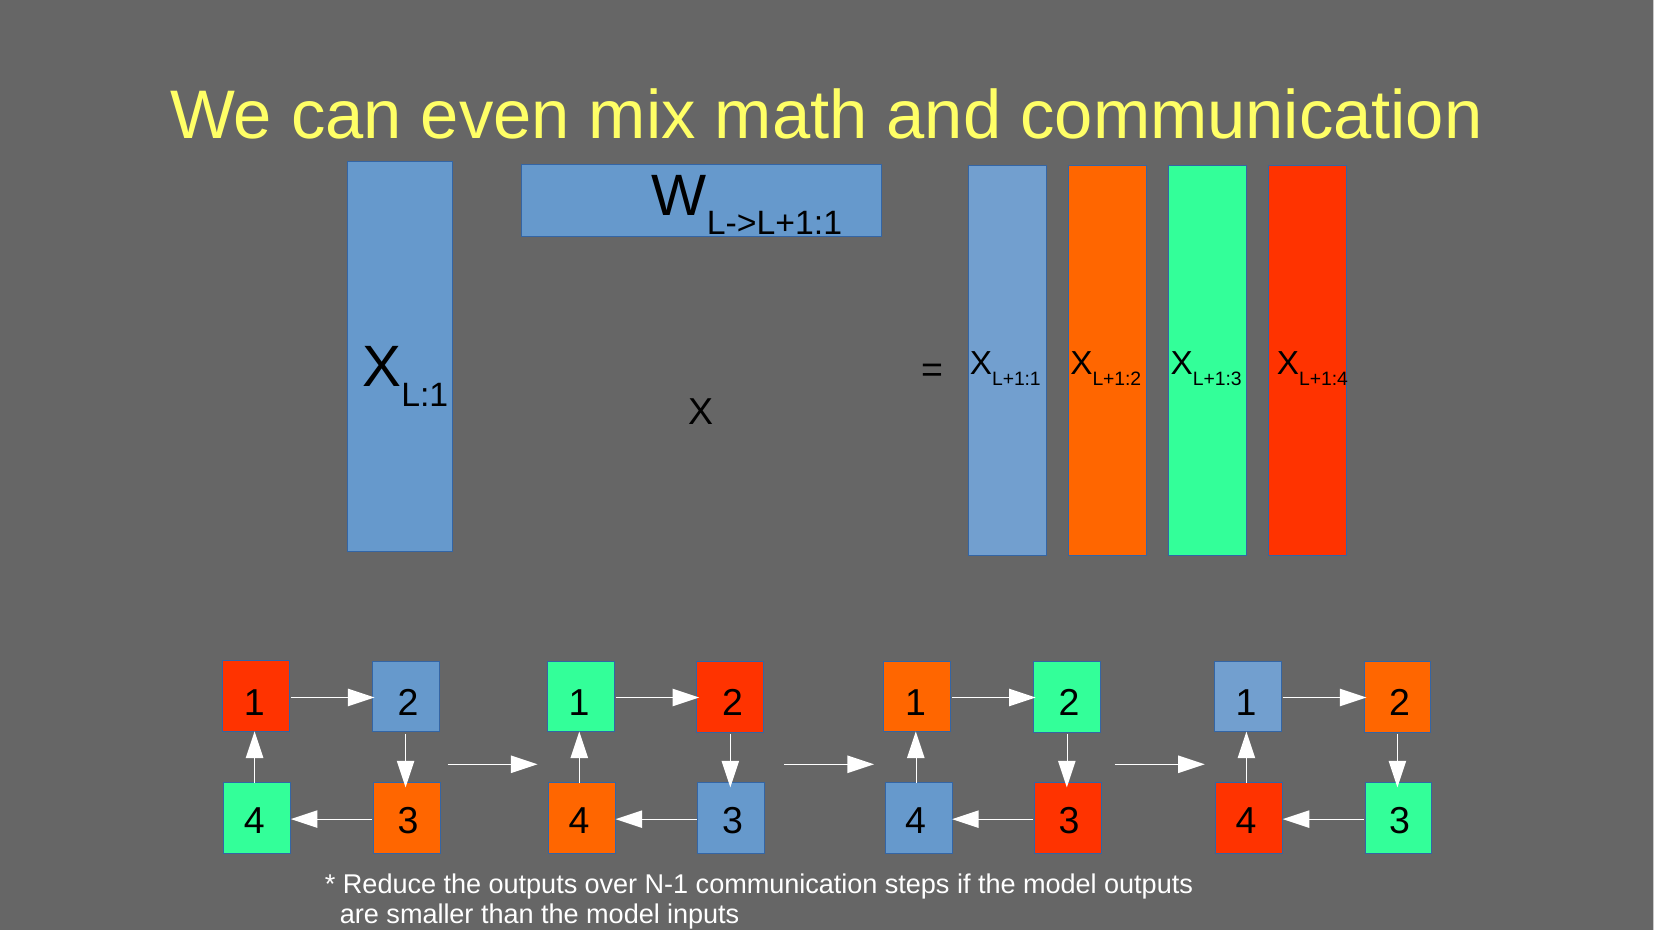

# We can even mix math and communication
WL->L+1:1
W1
XL:1
XL+1:1
XL+1:2
XL+1:3
XL+1:4
 X
=
1
2
1
2
1
2
1
2
4
3
4
3
4
3
4
3
* Reduce the outputs over N-1 communication steps if the model outputs
 are smaller than the model inputs
* Reduce the outputs over N-1 communication steps if the model outputs
 are smaller than the model inputs
* Reduce the outputs over N-1 communication steps if the model outputs
 are smaller than the model inputs